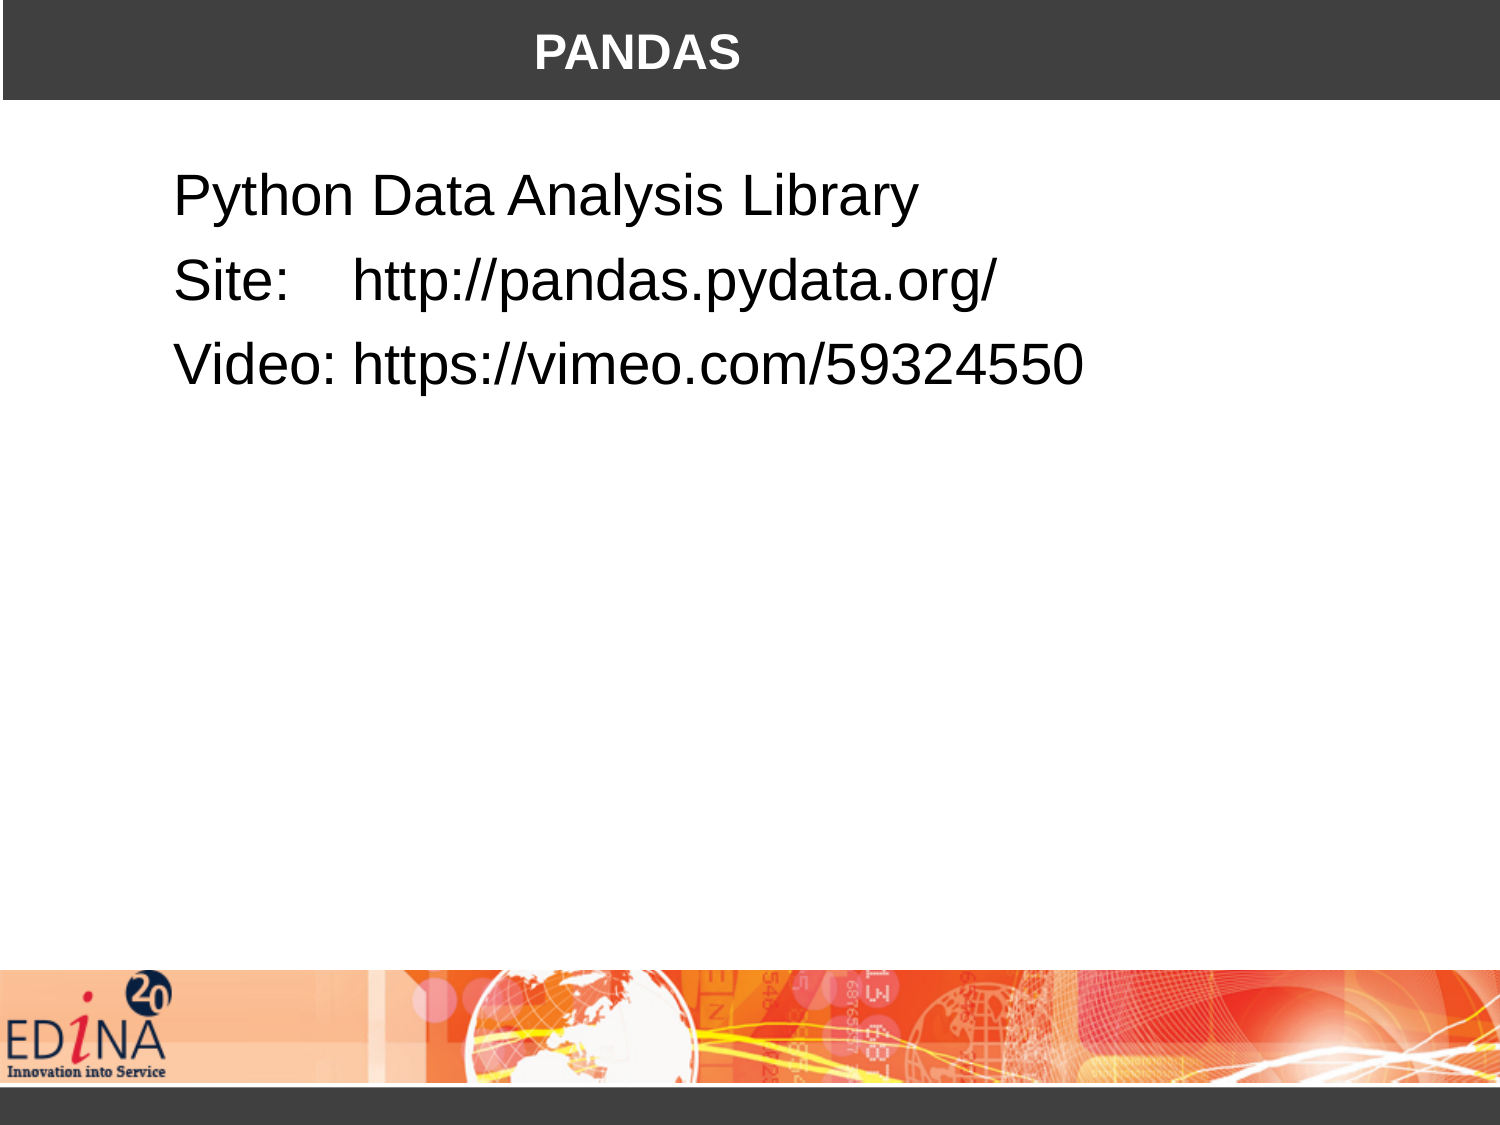

# PANDAS
Python Data Analysis Library
Site:	http://pandas.pydata.org/
Video:	https://vimeo.com/59324550